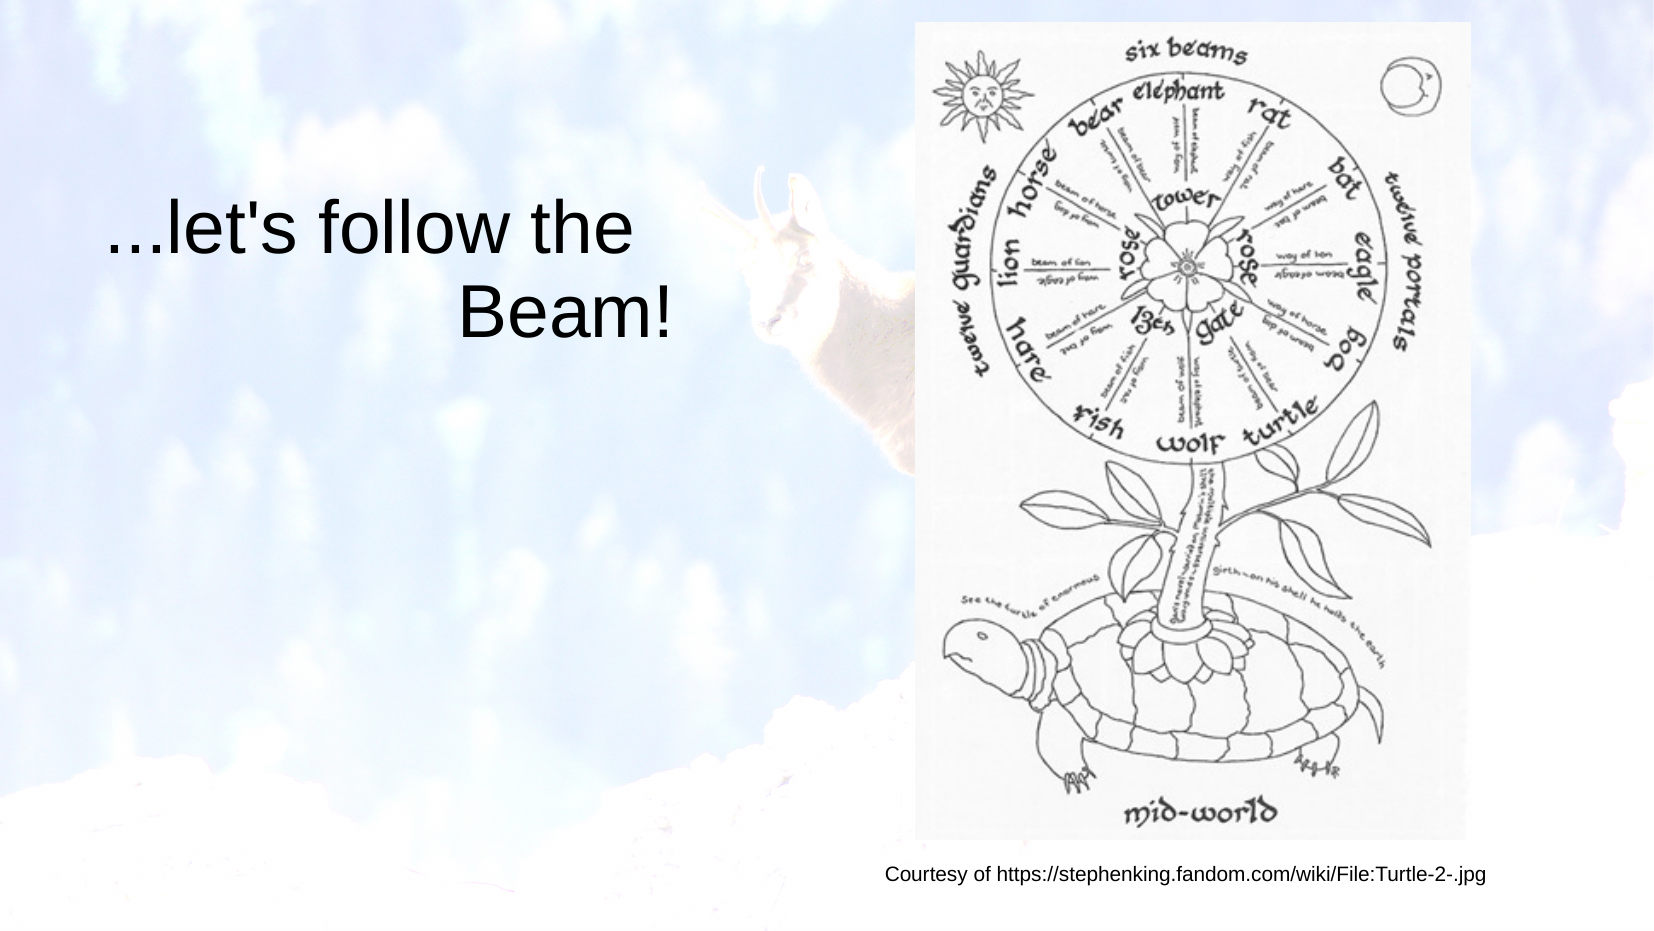

...let's follow the
 Beam!
Courtesy of https://stephenking.fandom.com/wiki/File:Turtle-2-.jpg